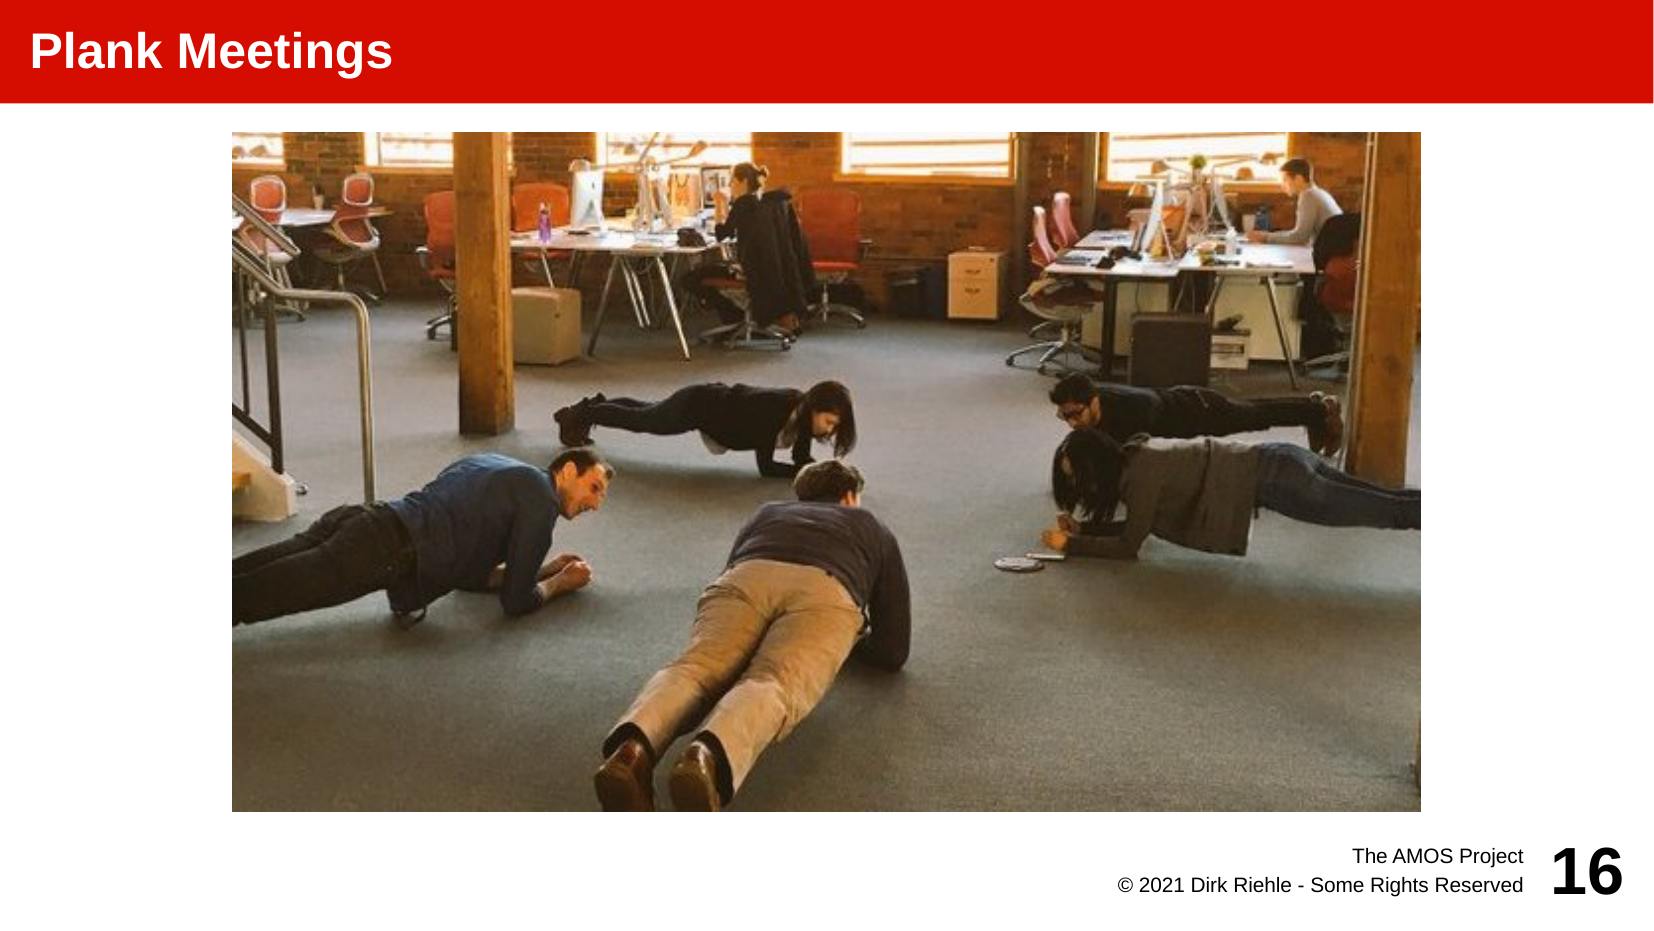

# Plank Meetings
The AMOS Project
16
© 2021 Dirk Riehle - Some Rights Reserved